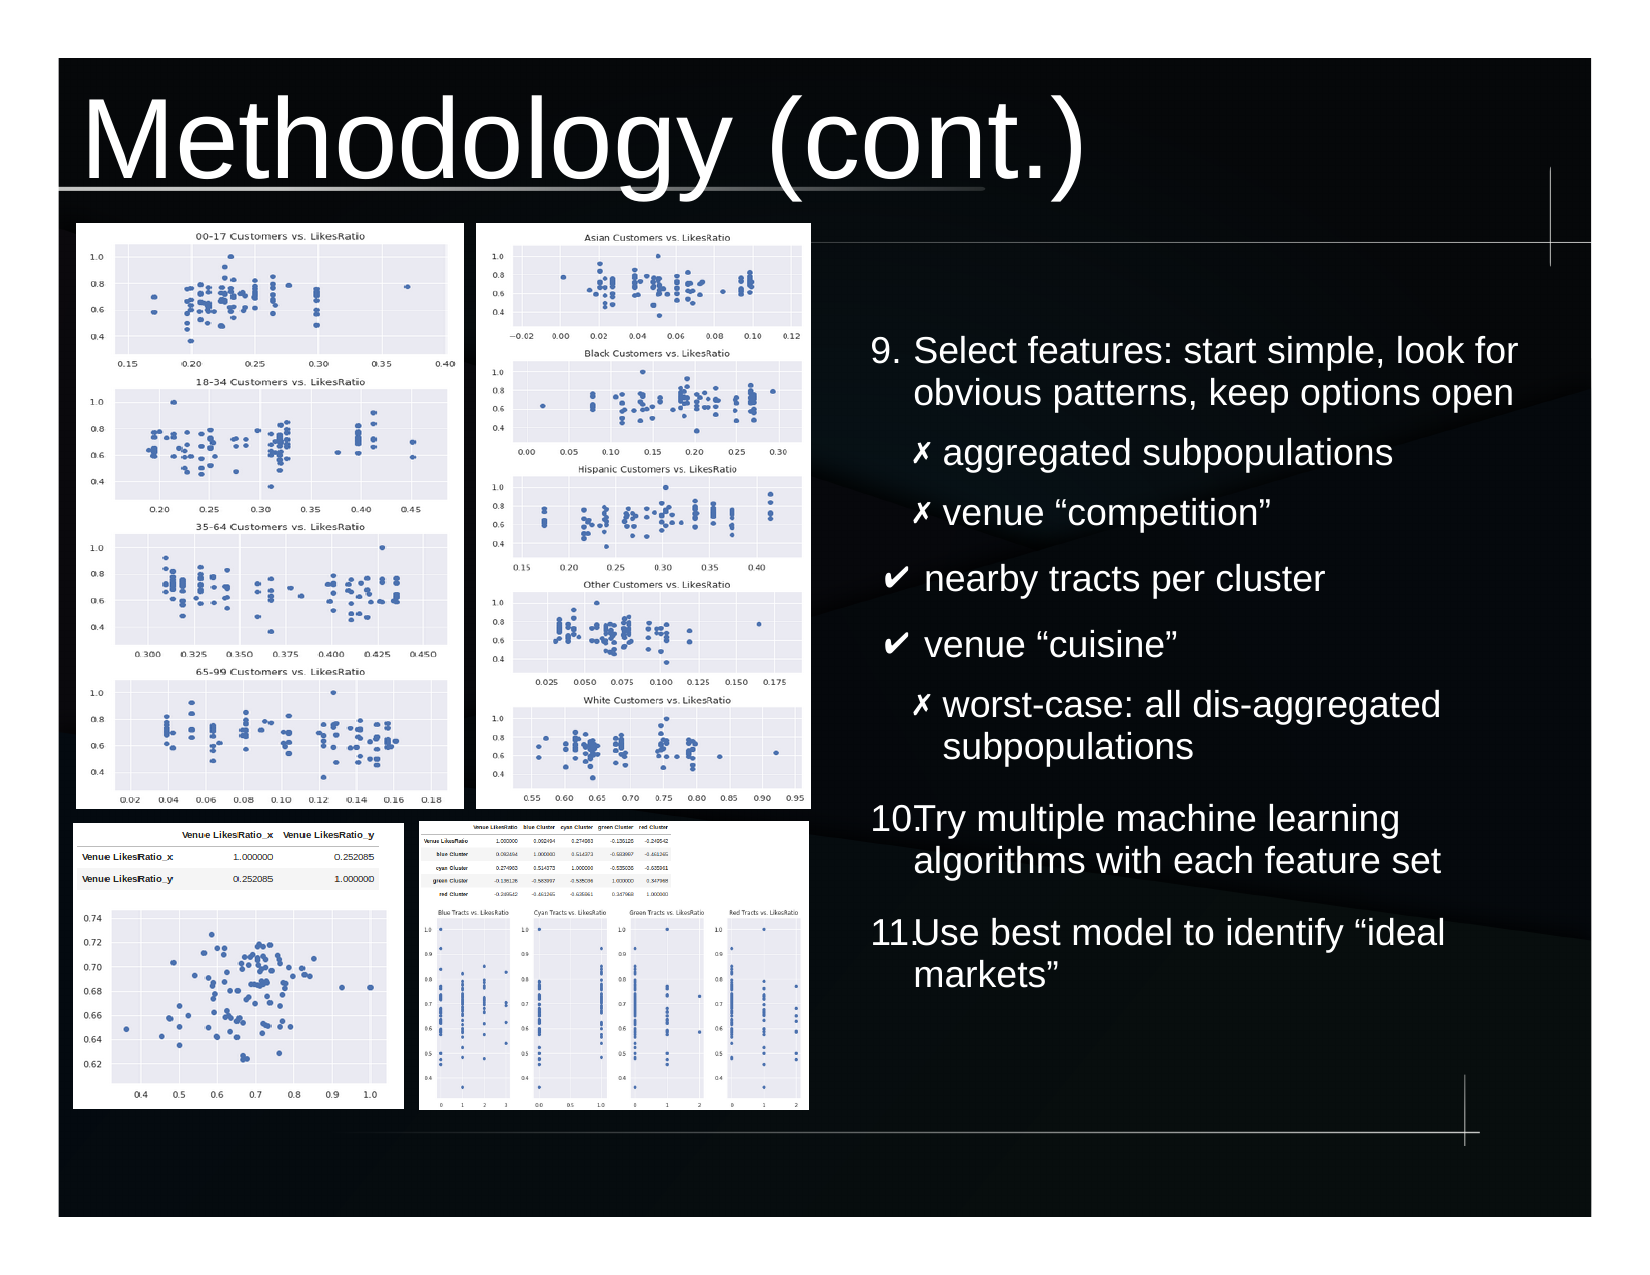

# Methodology (cont.)
Select features: start simple, look for obvious patterns, keep options open
aggregated subpopulations
venue “competition”
 nearby tracts per cluster
 venue “cuisine”
worst-case: all dis-aggregated subpopulations
Try multiple machine learning algorithms with each feature set
Use best model to identify “ideal markets”